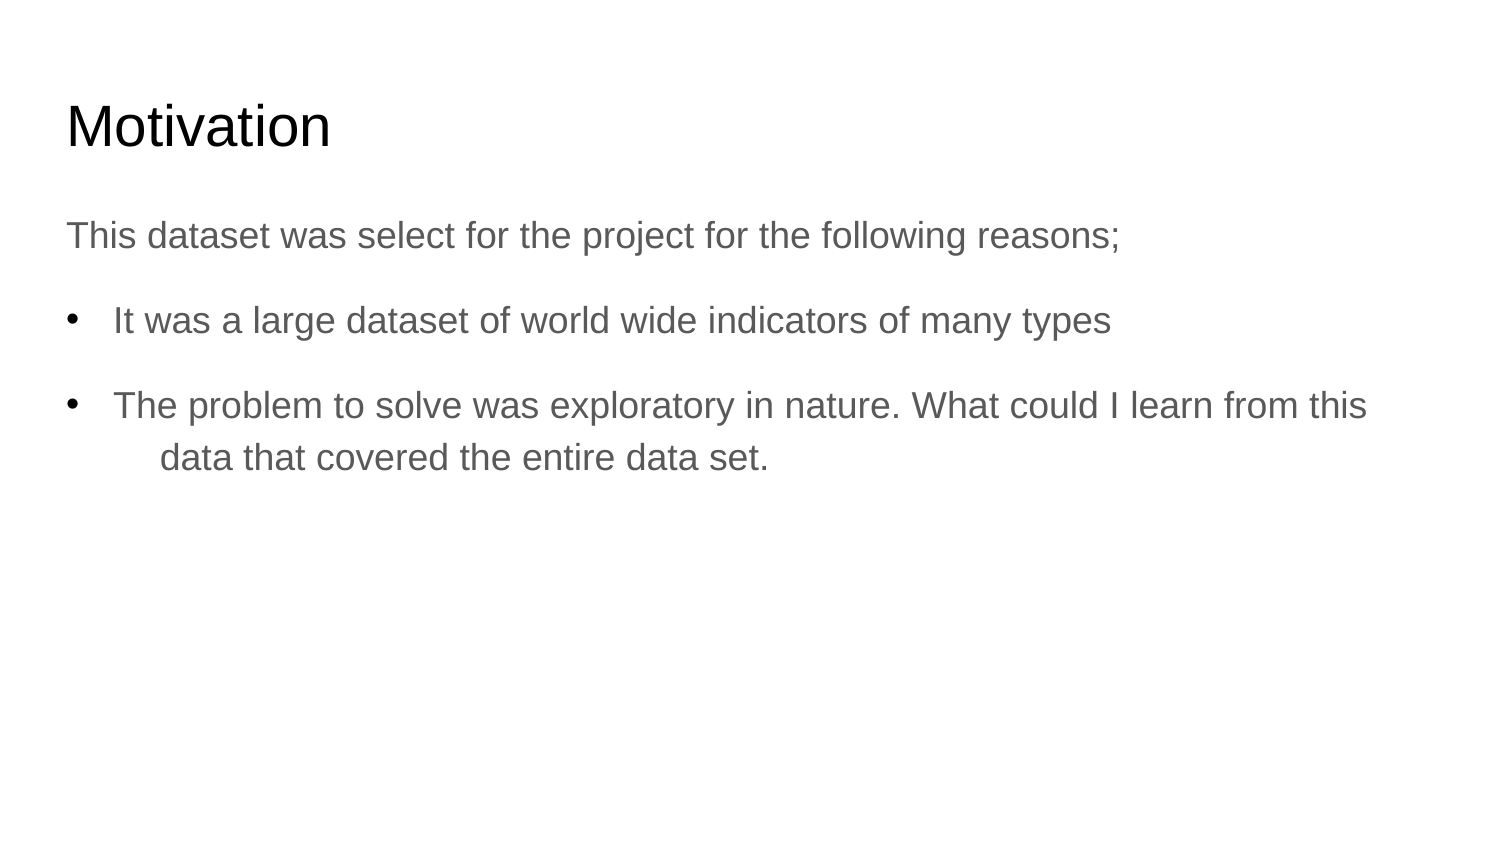

# Motivation
This dataset was select for the project for the following reasons;
It was a large dataset of world wide indicators of many types
The problem to solve was exploratory in nature. What could I learn from this data that covered the entire data set.